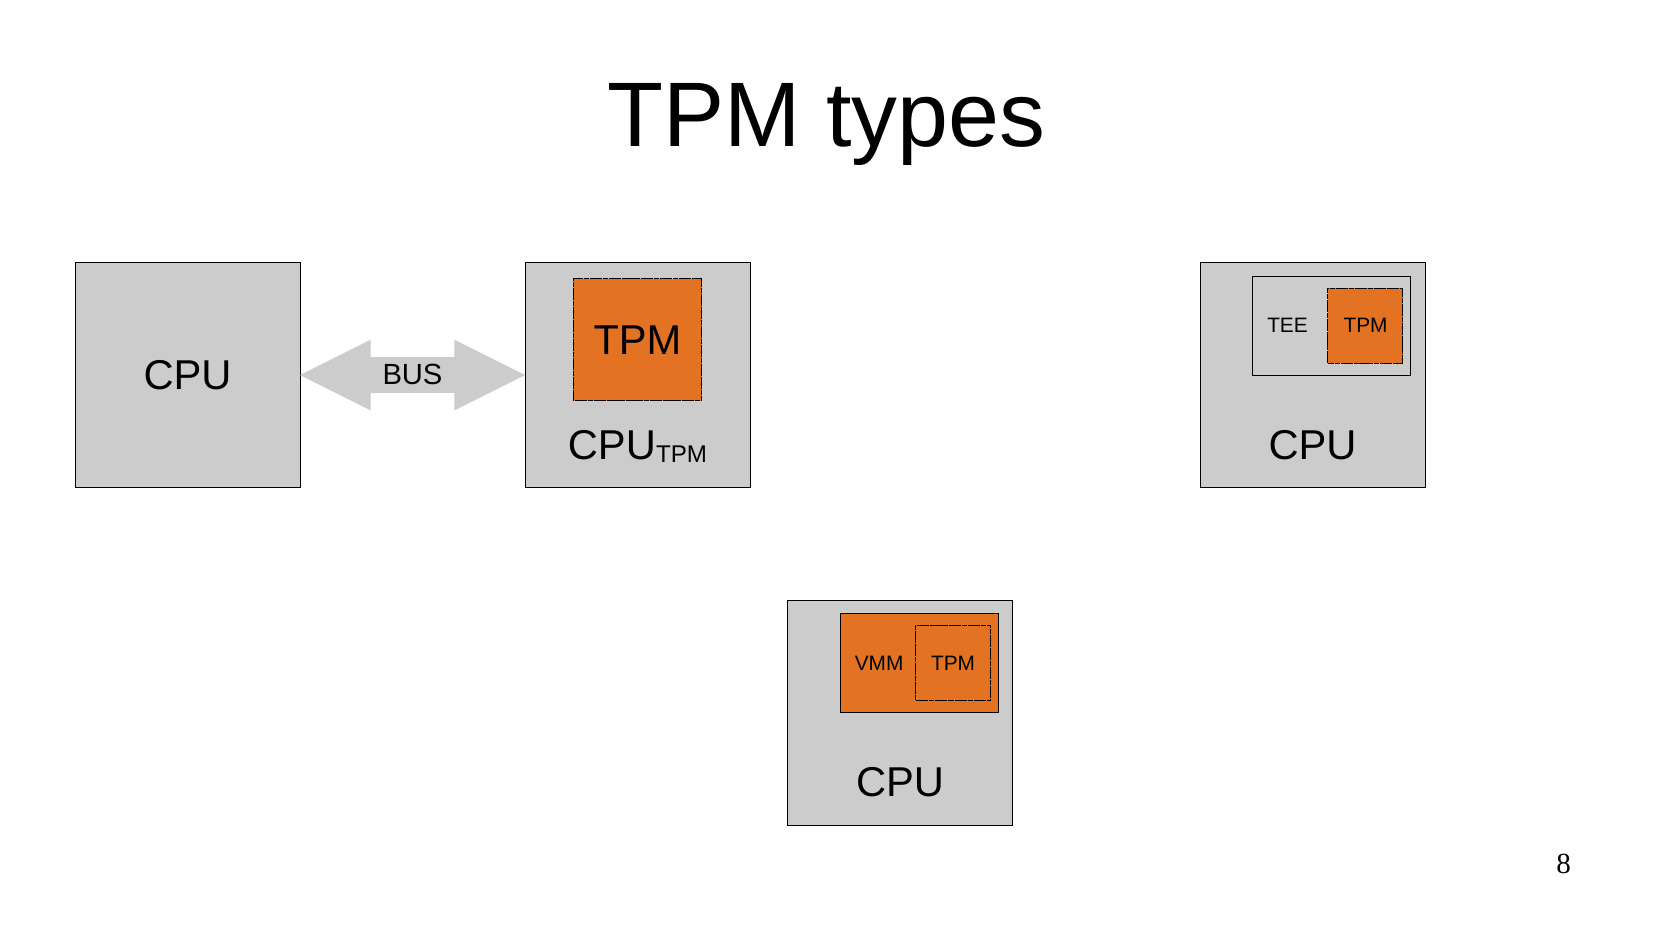

# TPM types
CPU
CPUTPM
CPU
TEE
TPM
TPM
CPU
VMM
TPM
8